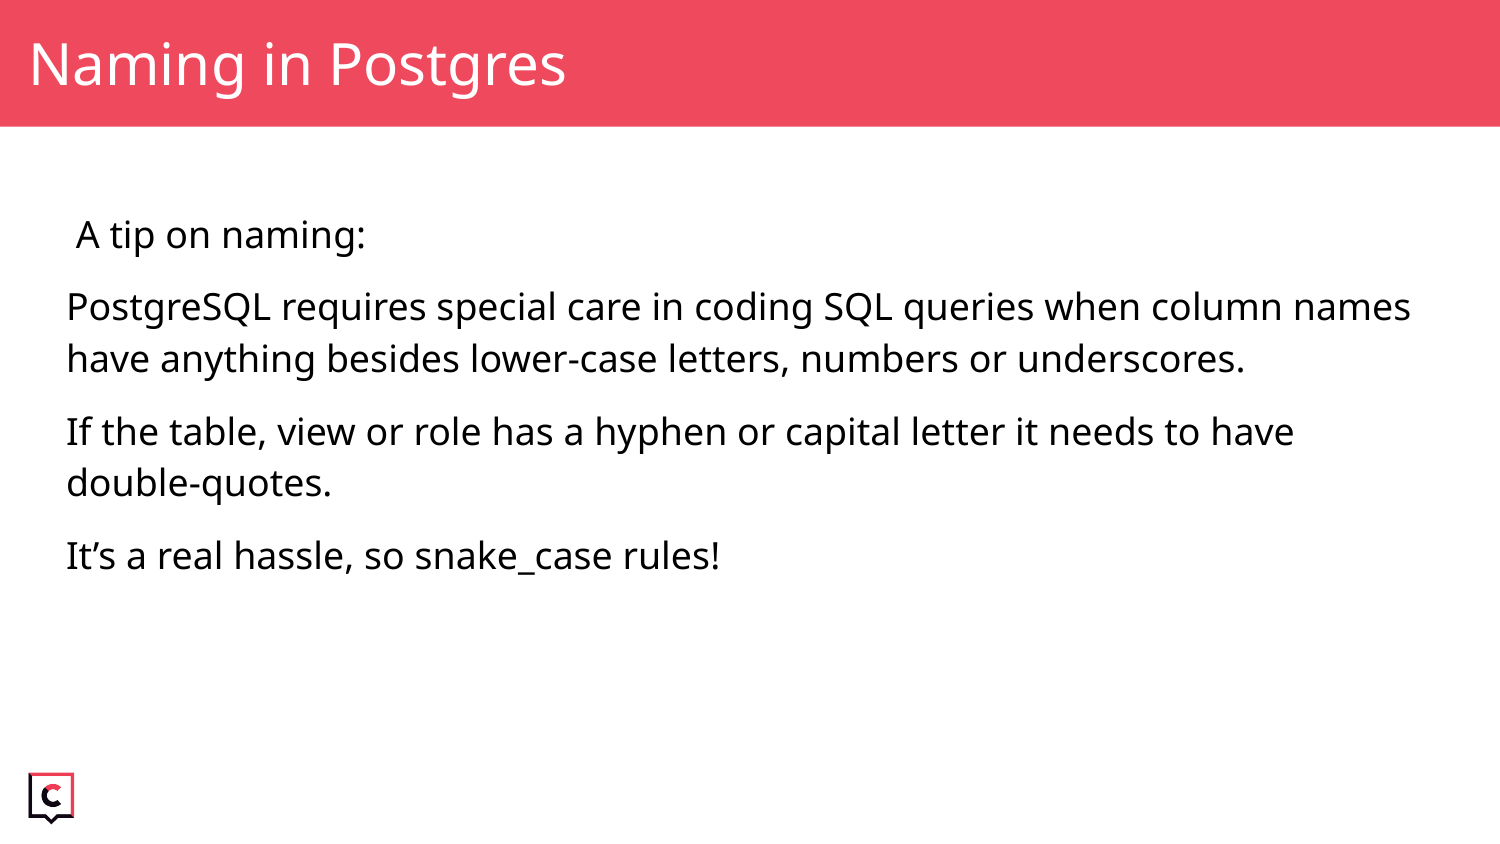

# Naming in Postgres
 A tip on naming:
PostgreSQL requires special care in coding SQL queries when column names have anything besides lower-case letters, numbers or underscores.
If the table, view or role has a hyphen or capital letter it needs to have double-quotes.
It’s a real hassle, so snake_case rules!